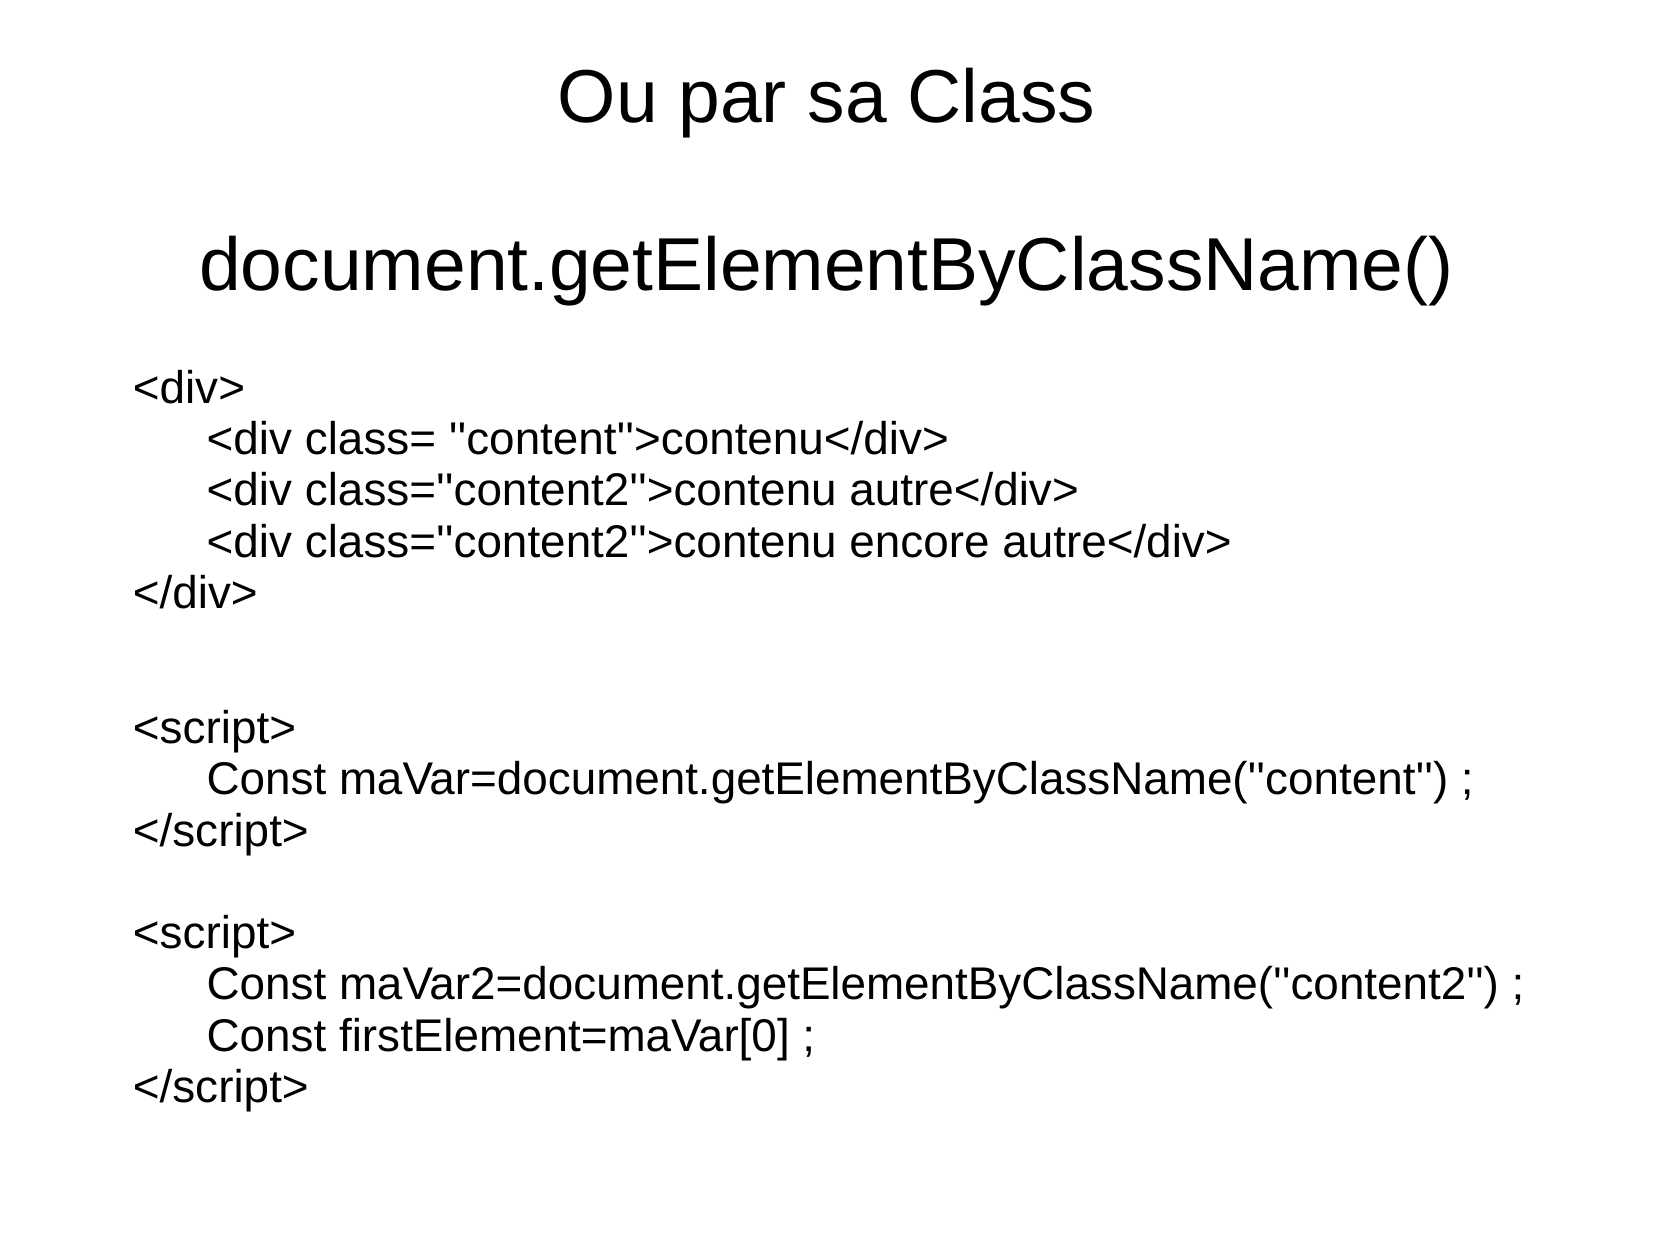

# Ou par sa Class document.getElementByClassName()
<div>
	<div class= ''content''>contenu</div>
	<div class=''content2''>contenu autre</div>
	<div class=''content2''>contenu encore autre</div>
</div>
<script>
	Const maVar=document.getElementByClassName(''content'') ;
</script>
<script>
	Const maVar2=document.getElementByClassName(''content2'') ;
	Const firstElement=maVar[0] ;
</script>